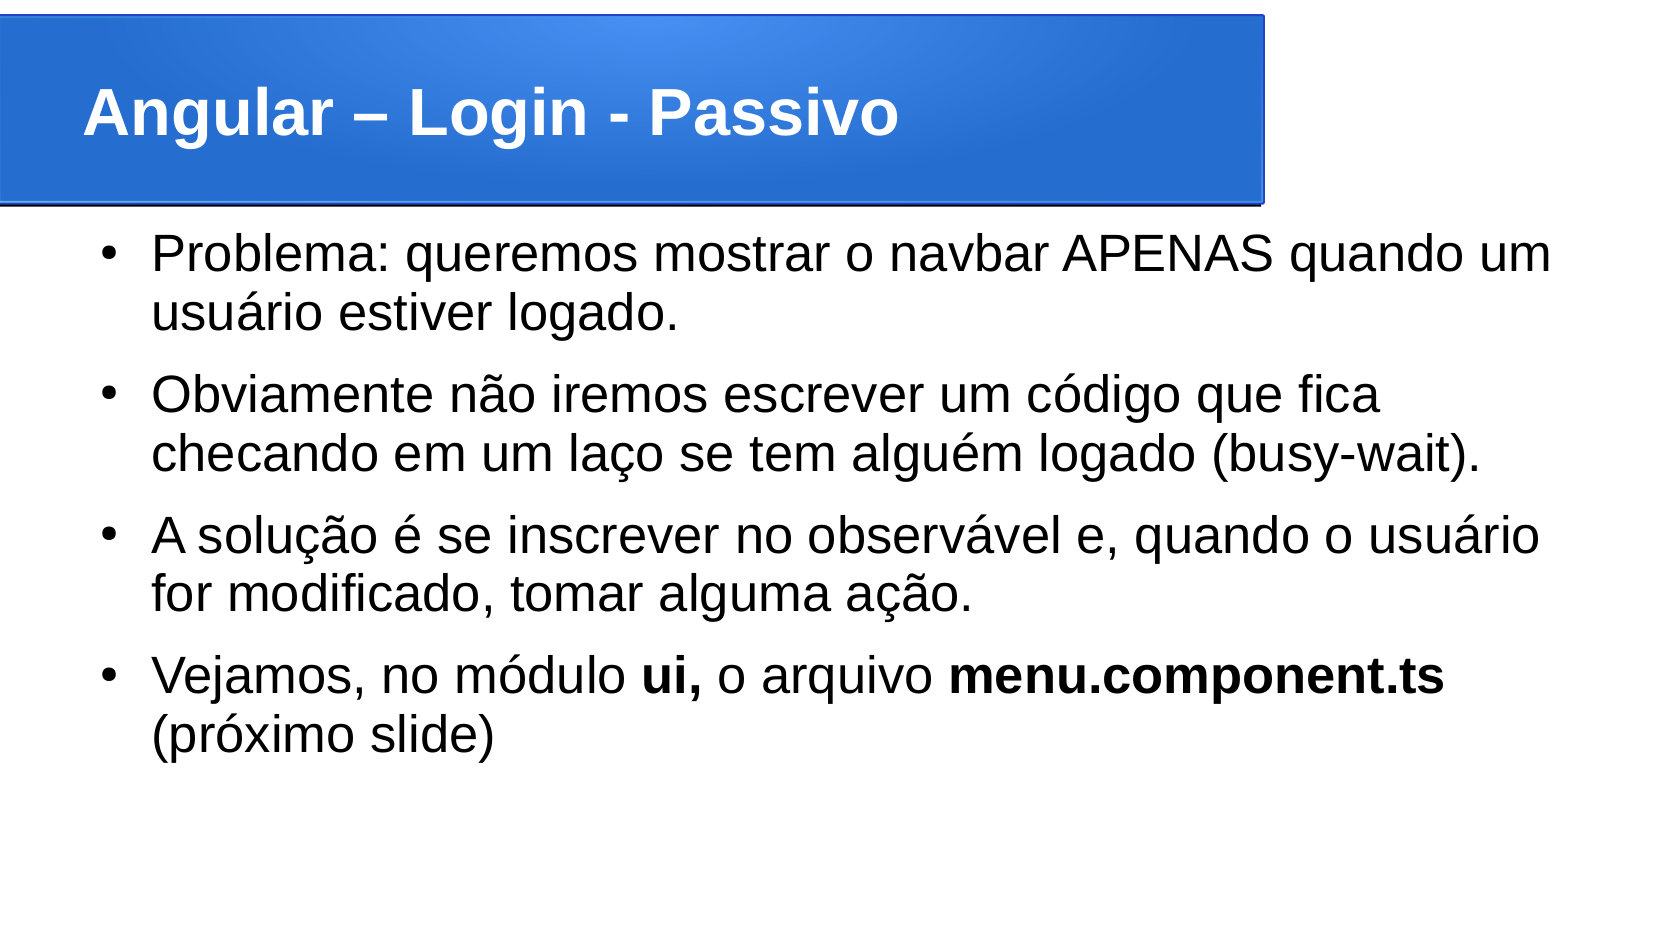

# Angular – Login - Passivo
Problema: queremos mostrar o navbar APENAS quando um usuário estiver logado.
Obviamente não iremos escrever um código que fica checando em um laço se tem alguém logado (busy-wait).
A solução é se inscrever no observável e, quando o usuário for modificado, tomar alguma ação.
Vejamos, no módulo ui, o arquivo menu.component.ts (próximo slide)